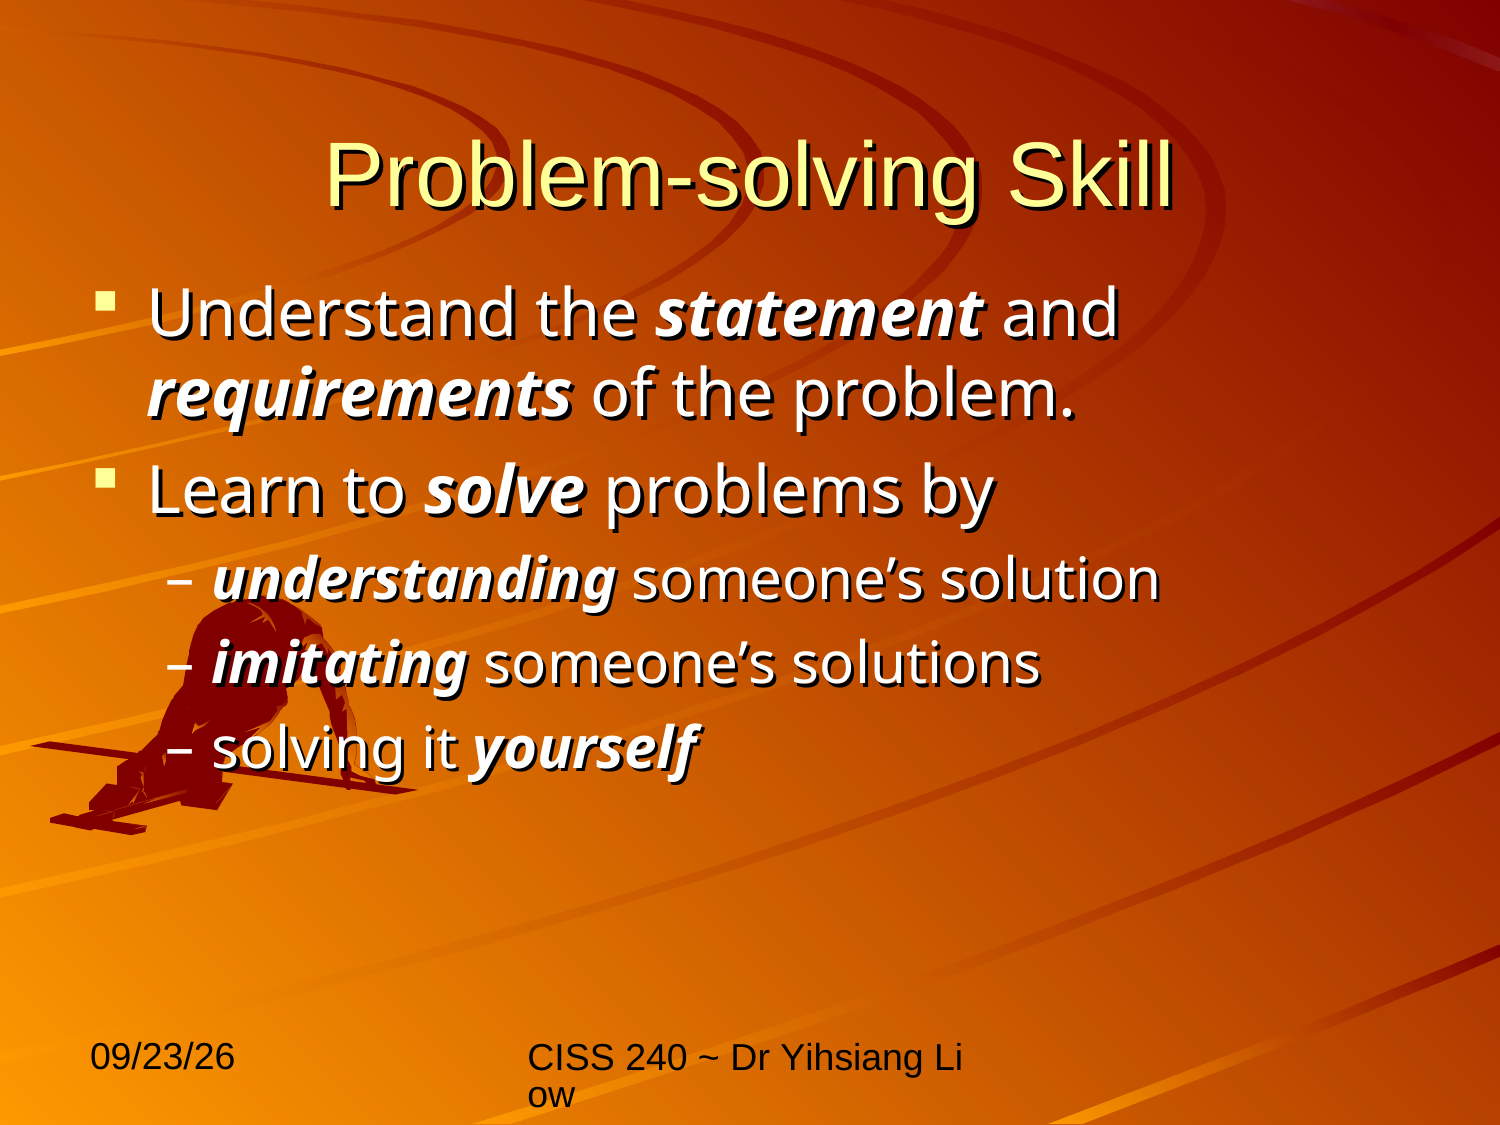

# Problem-solving Skill
Understand the statement and requirements of the problem.
Learn to solve problems by
understanding someone’s solution
imitating someone’s solutions
solving it yourself
CISS 240 ~ Dr Yihsiang Liow